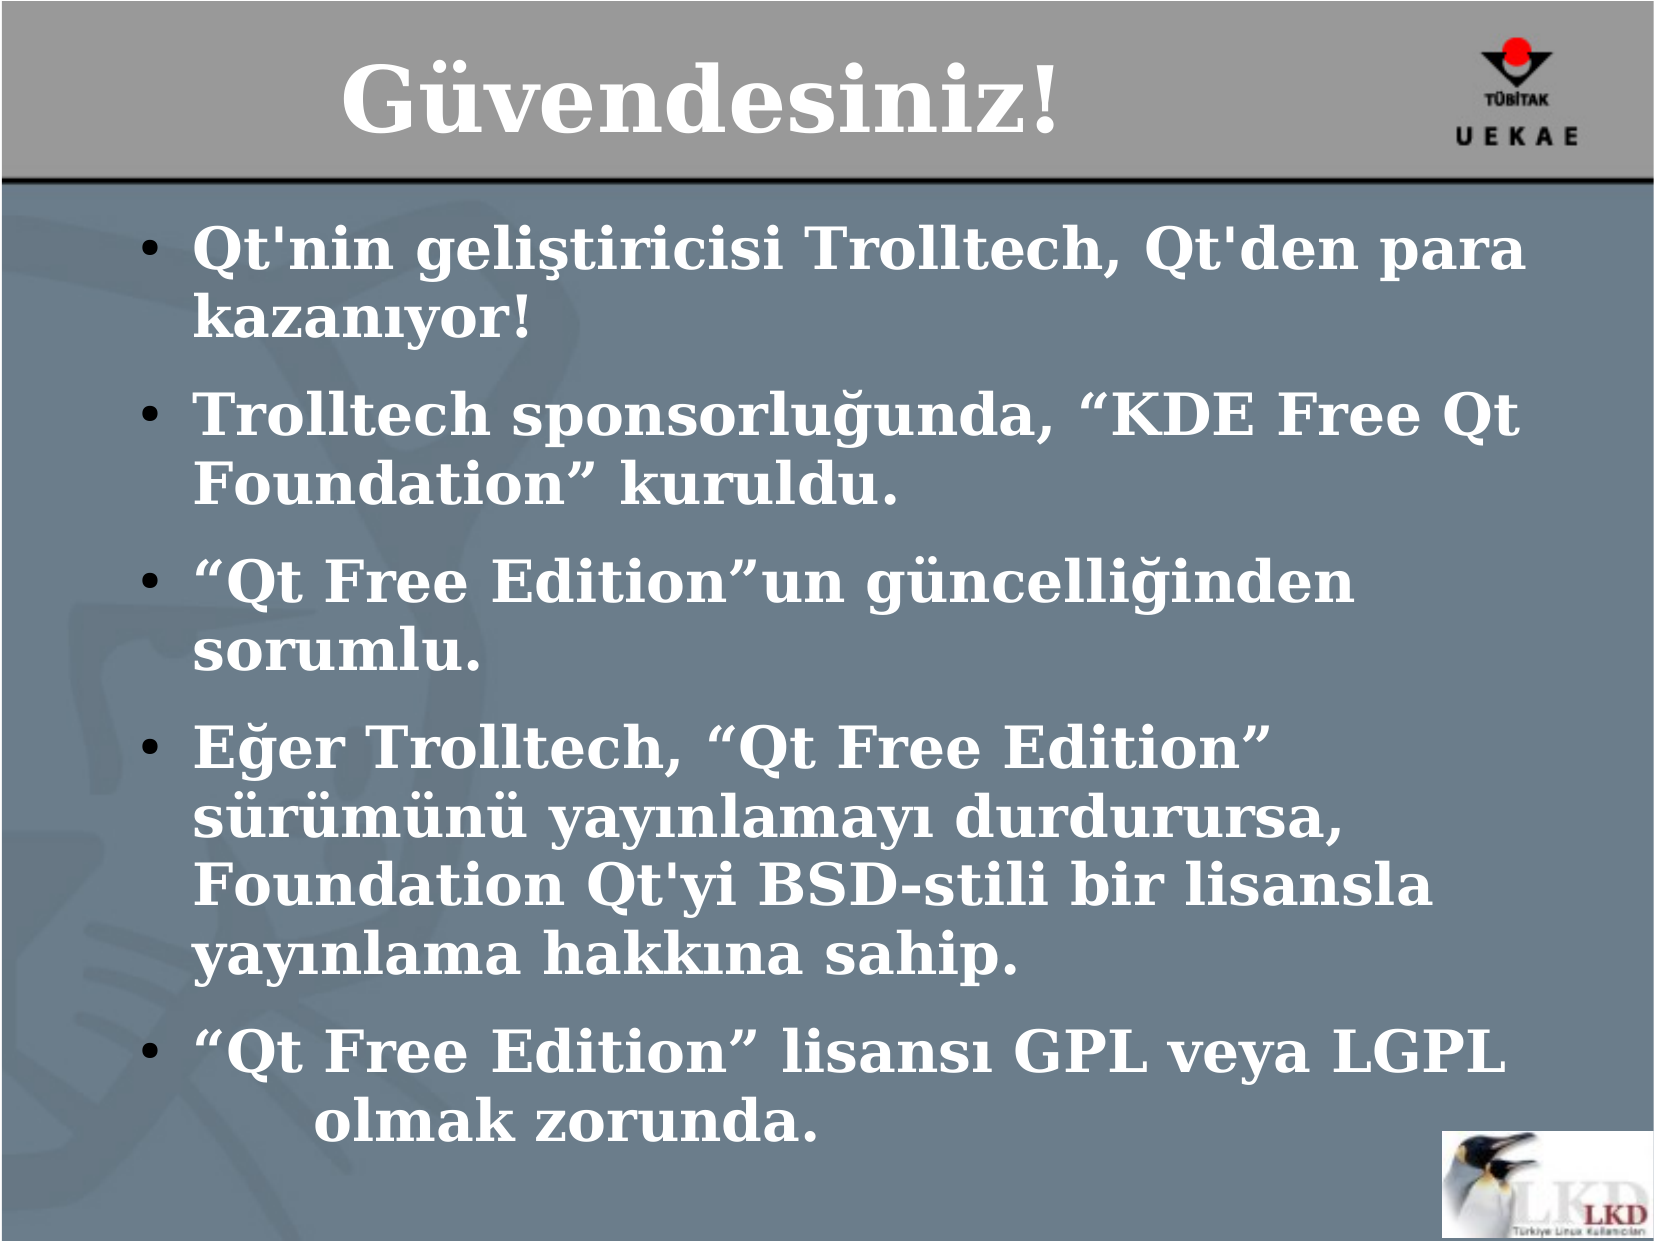

# Güvendesiniz!
Qt'nin geliştiricisi Trolltech, Qt'den para kazanıyor!
Trolltech sponsorluğunda, “KDE Free Qt Foundation” kuruldu.
“Qt Free Edition”un güncelliğinden sorumlu.
Eğer Trolltech, “Qt Free Edition” sürümünü yayınlamayı durdurursa, Foundation Qt'yi BSD-stili bir lisansla yayınlama hakkına sahip.
“Qt Free Edition” lisansı GPL veya LGPL olmak zorunda.